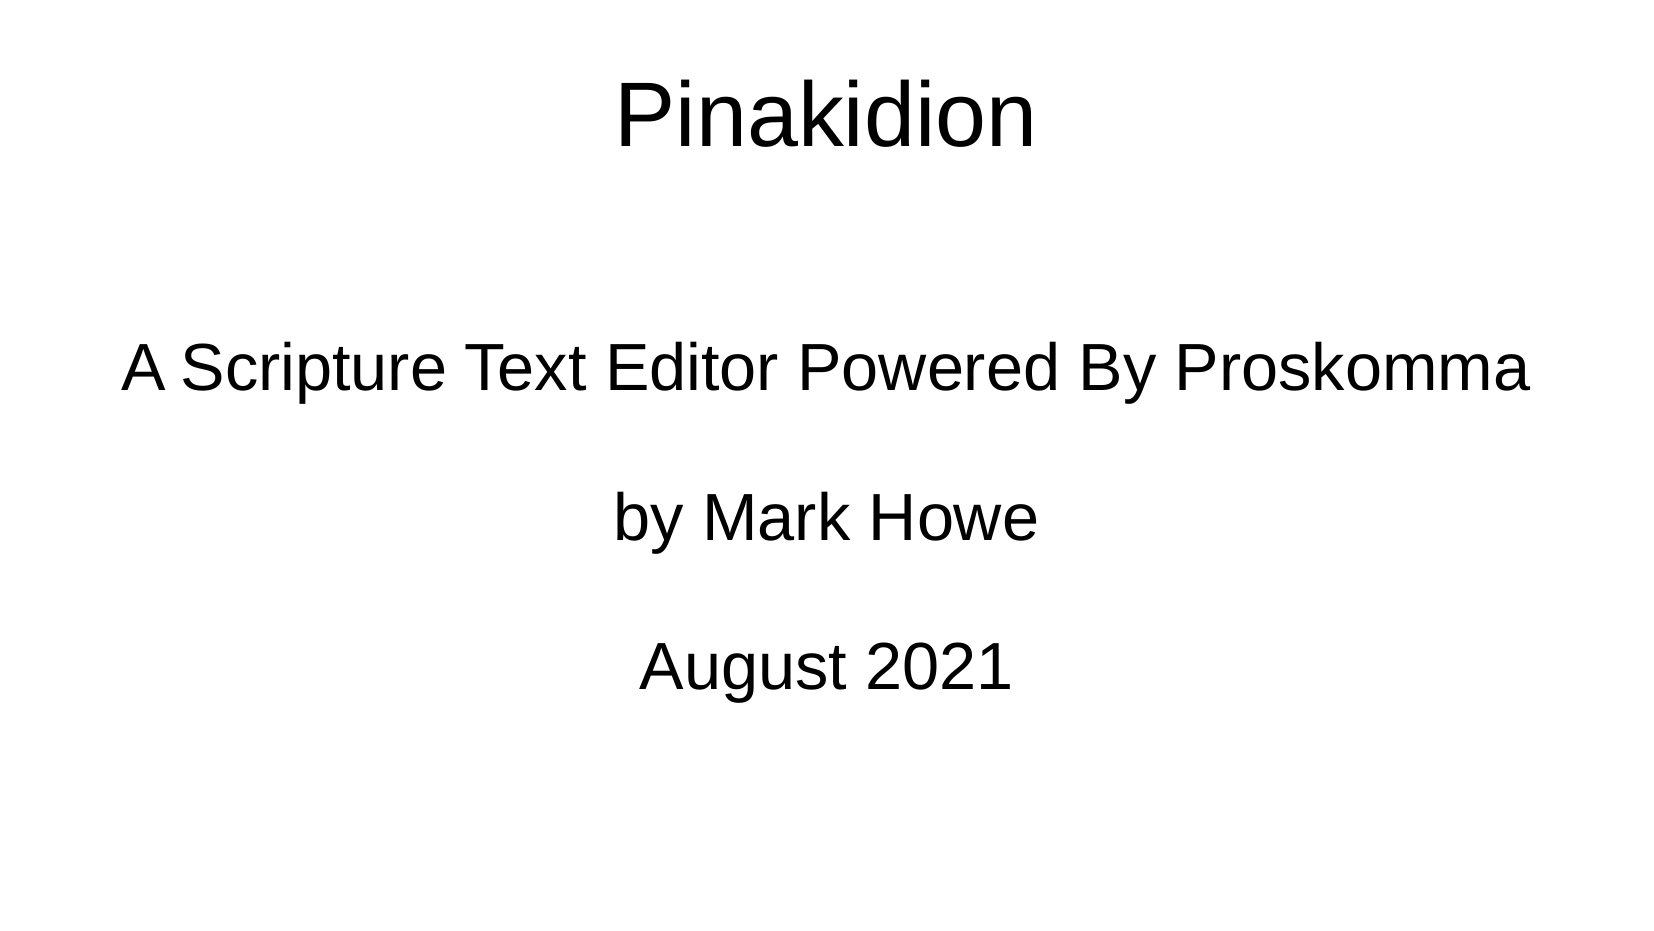

# Pinakidion
A Scripture Text Editor Powered By Proskomma
by Mark Howe
August 2021